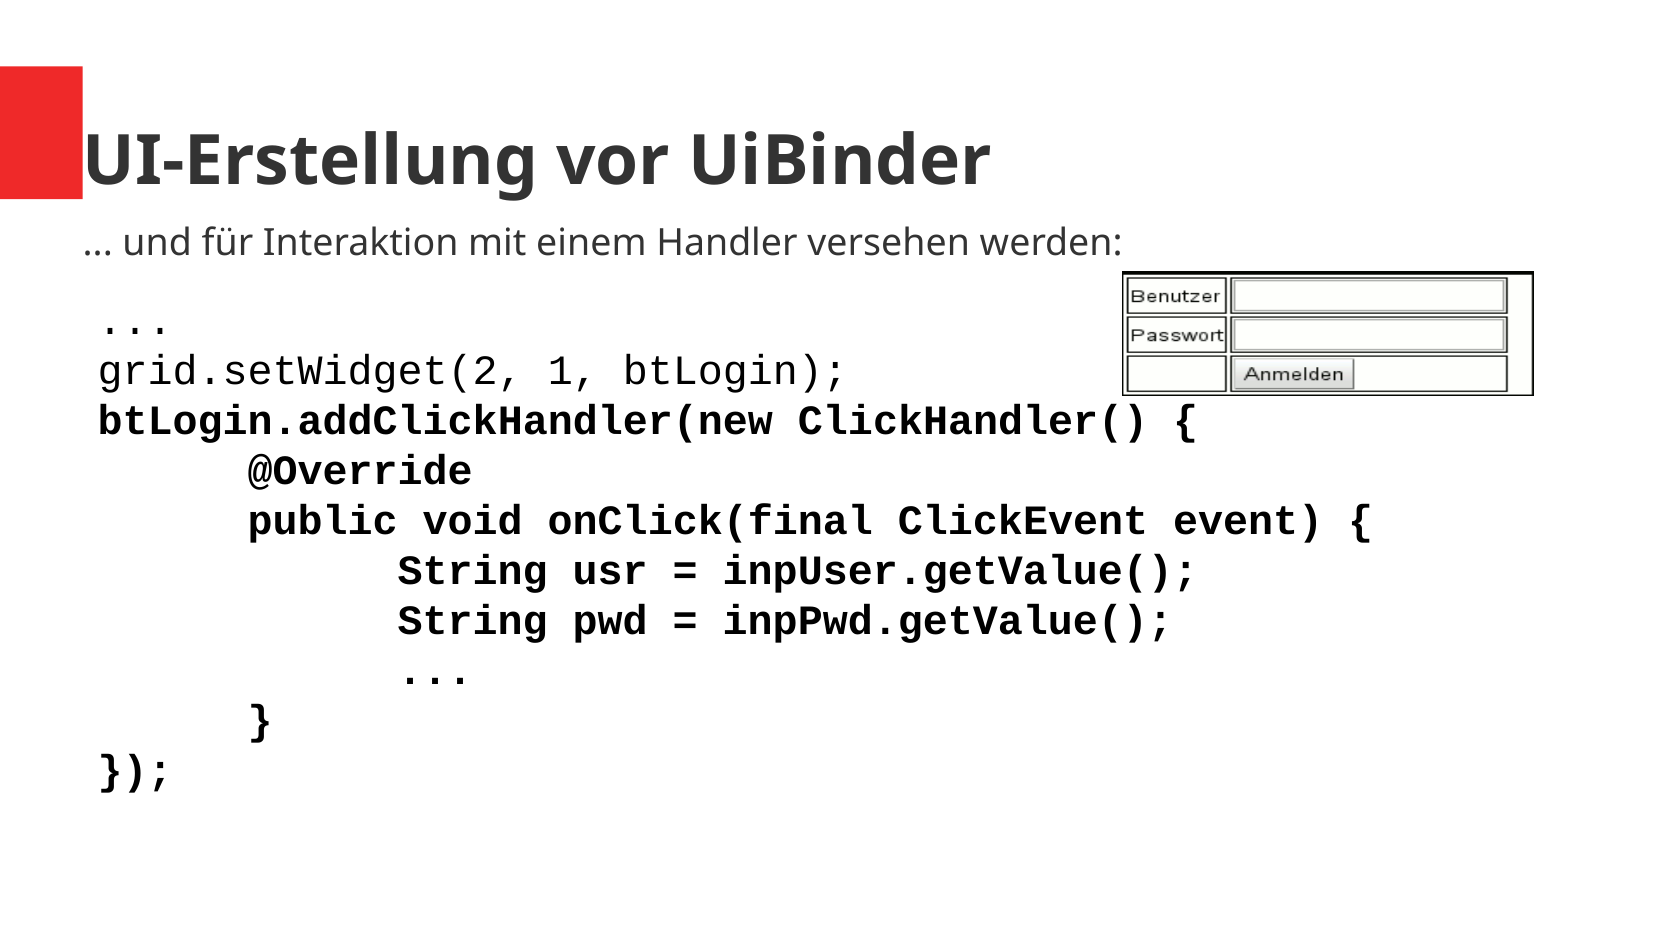

# UI-Erstellung vor UiBinder
... und für Interaktion mit einem Handler versehen werden:
...
grid.setWidget(2, 1, btLogin);
btLogin.addClickHandler(new ClickHandler() {
	@Override
	public void onClick(final ClickEvent event) {
		String usr = inpUser.getValue();
		String pwd = inpPwd.getValue();
		...
	}
});